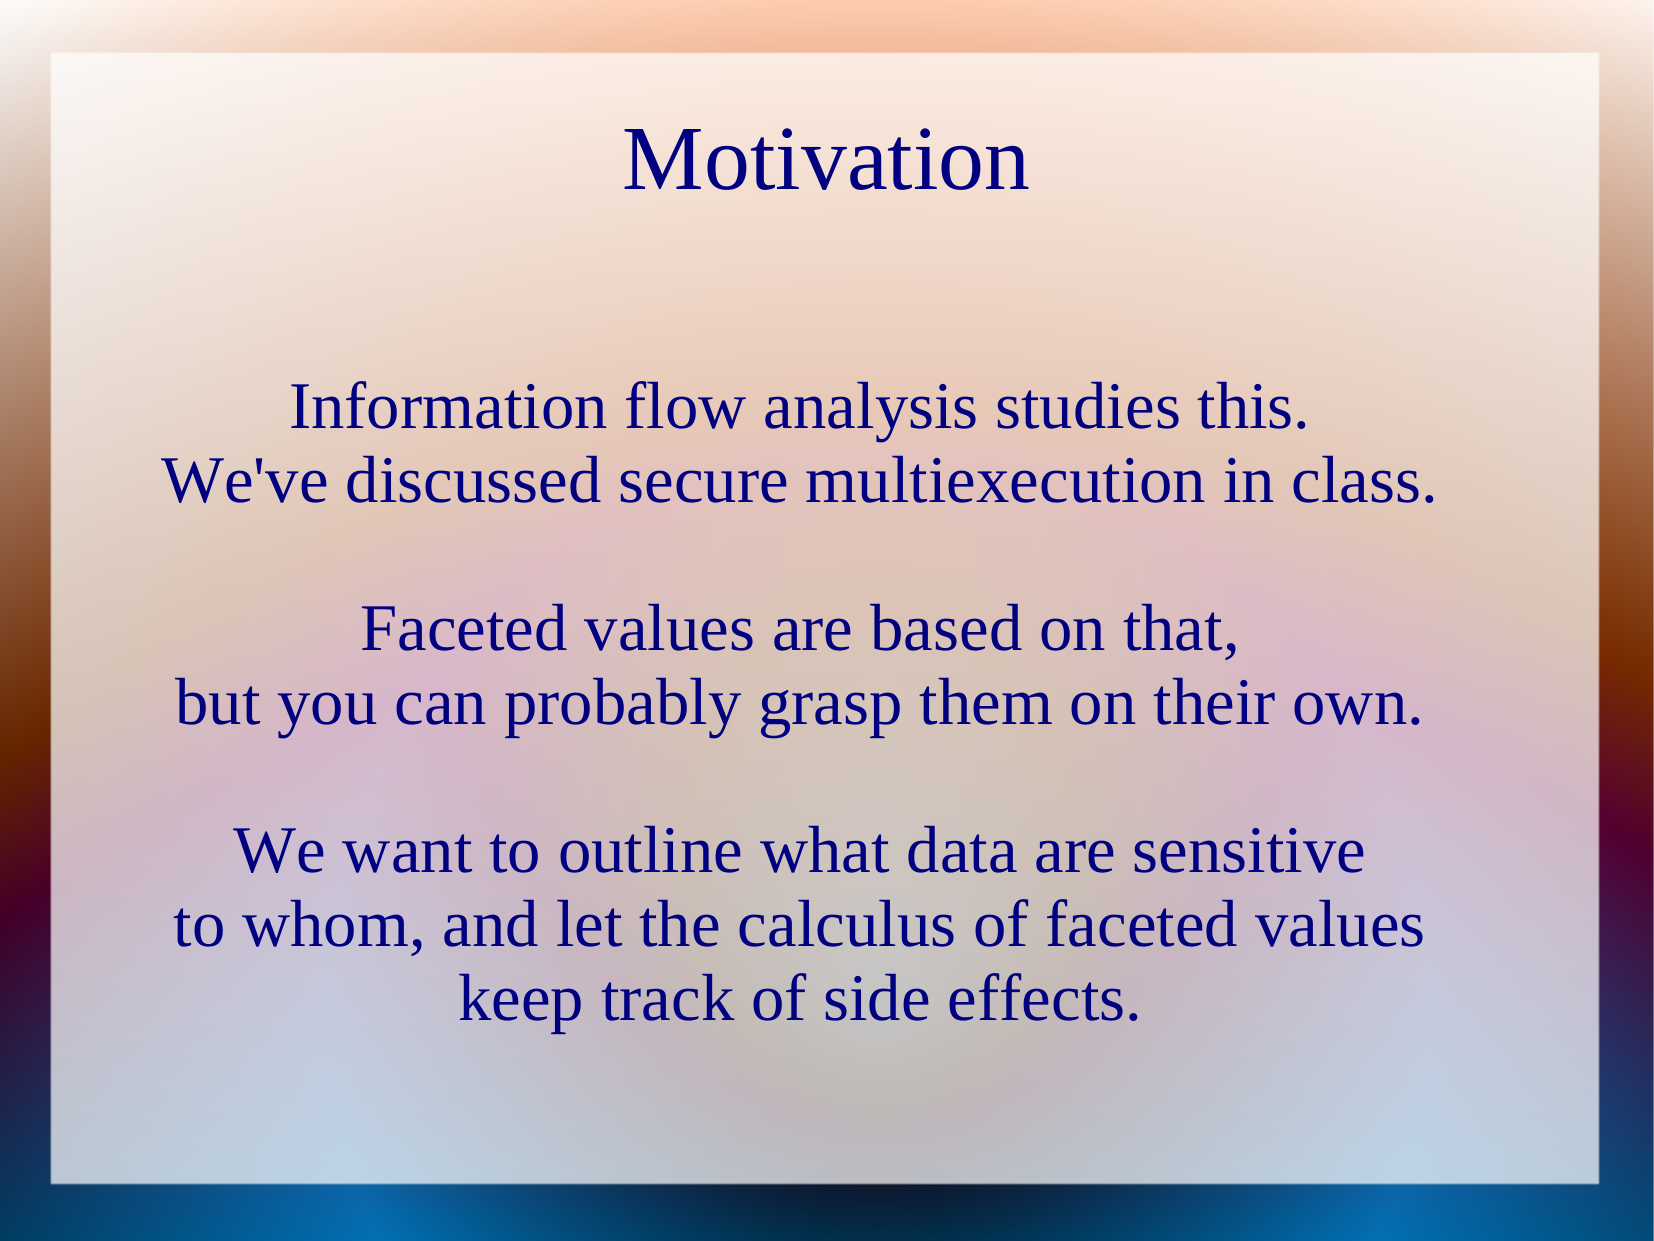

# Motivation
Information flow analysis studies this.
We've discussed secure multiexecution in class.
Faceted values are based on that,
but you can probably grasp them on their own.
We want to outline what data are sensitive
to whom, and let the calculus of faceted values
keep track of side effects.